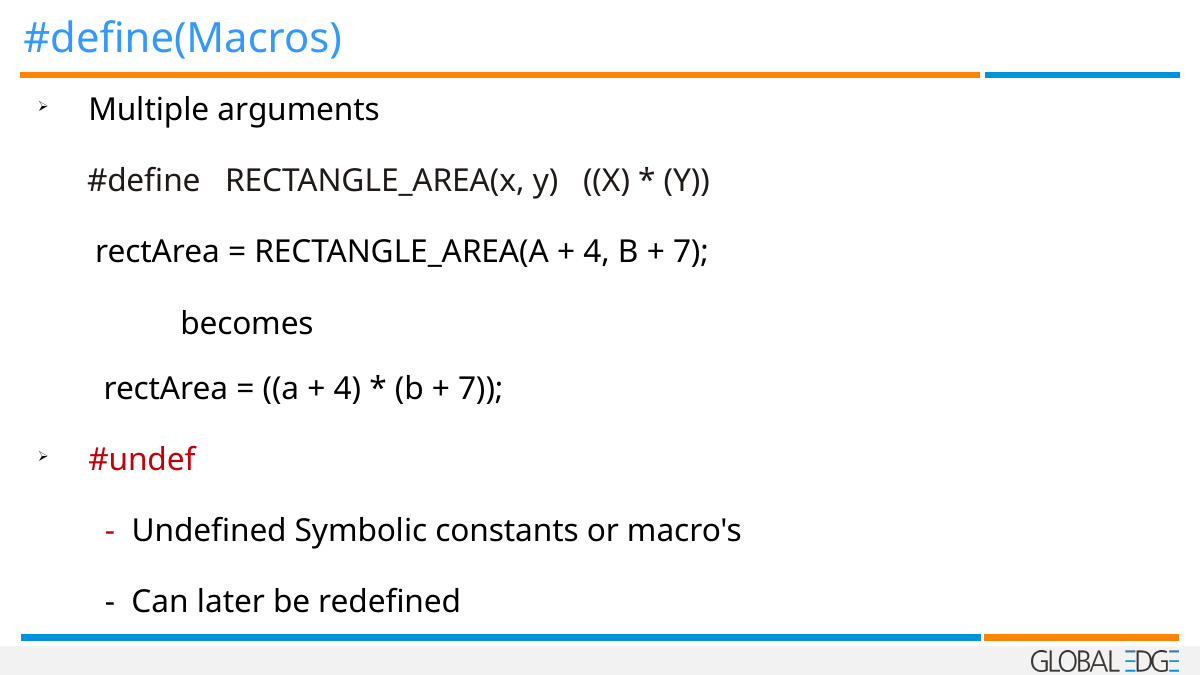

# #define(Macros)
Multiple arguments
 #define RECTANGLE_AREA(x, y) ((X) * (Y))
 rectArea = RECTANGLE_AREA(A + 4, B + 7);
 becomes
 rectArea = ((a + 4) * (b + 7));
#undef
 - Undefined Symbolic constants or macro's
 - Can later be redefined